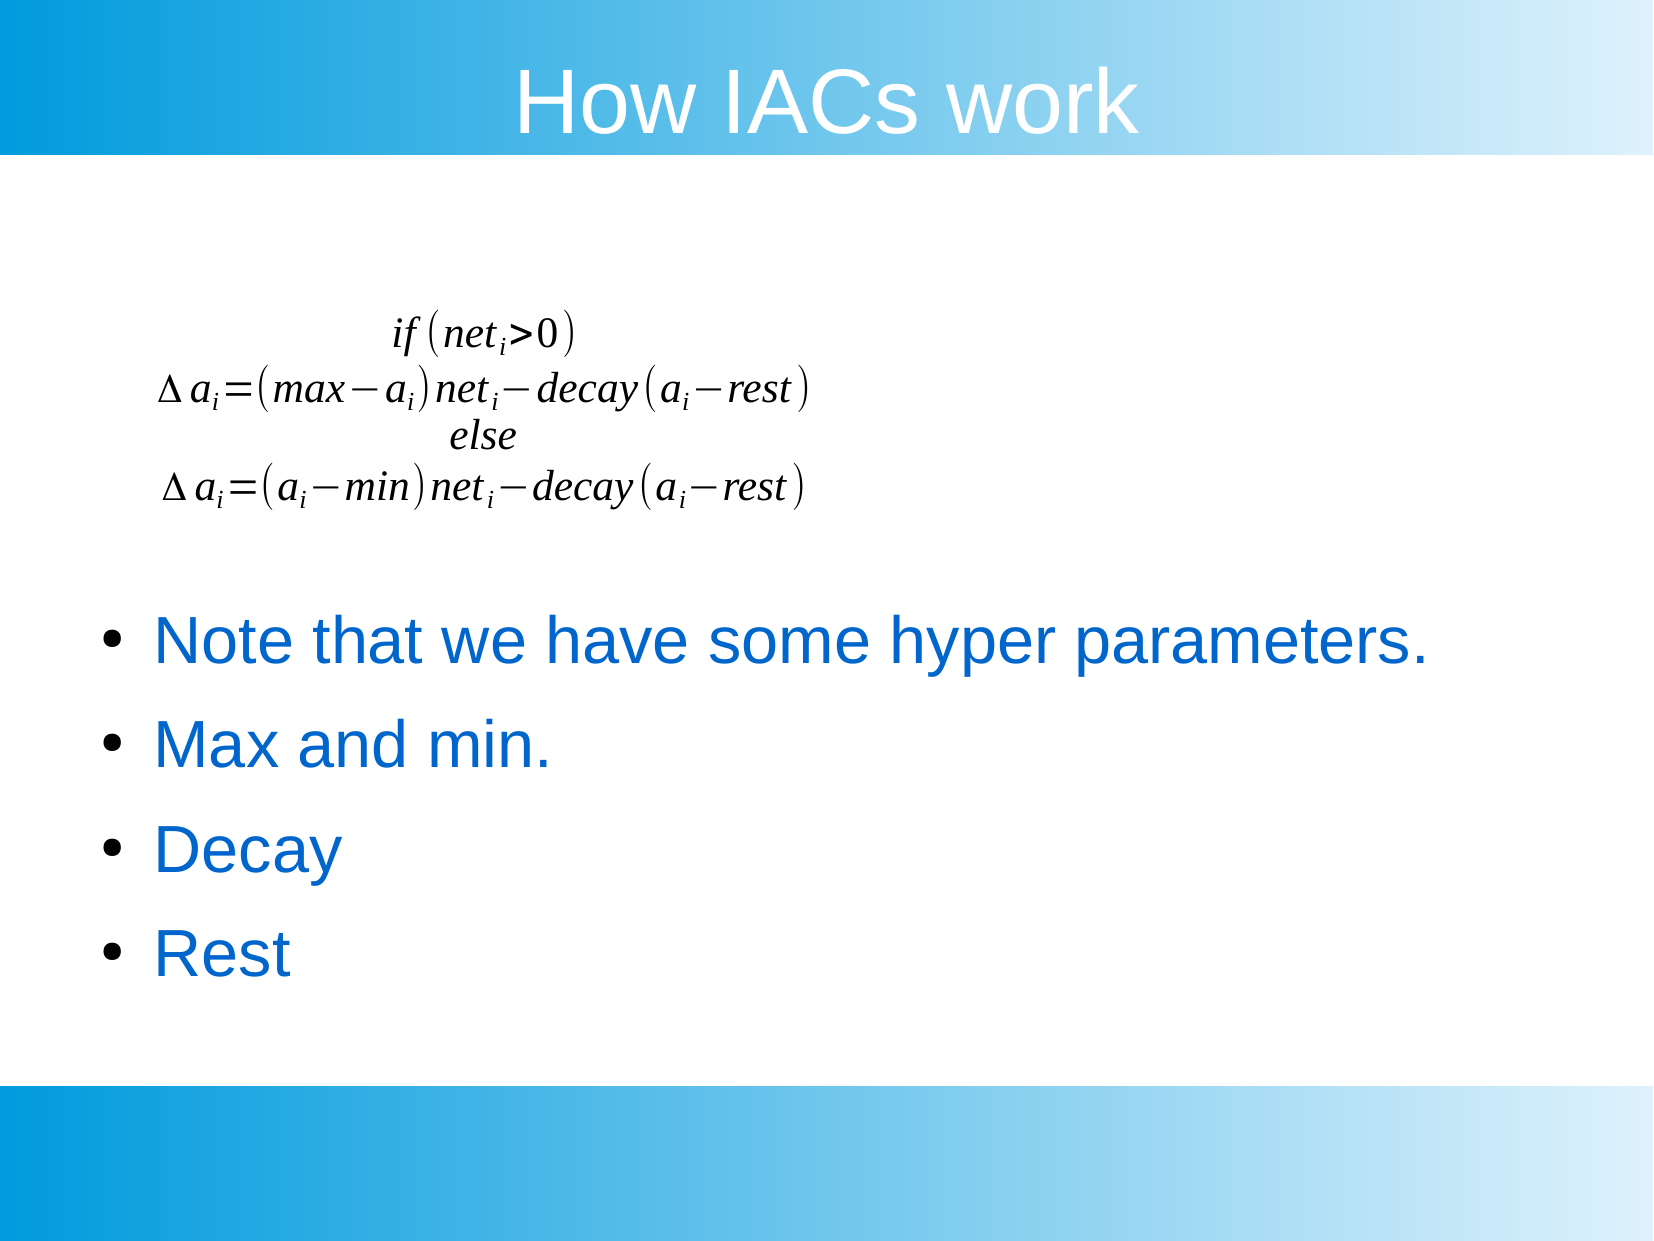

# How IACs work
Note that we have some hyper parameters.
Max and min.
Decay
Rest